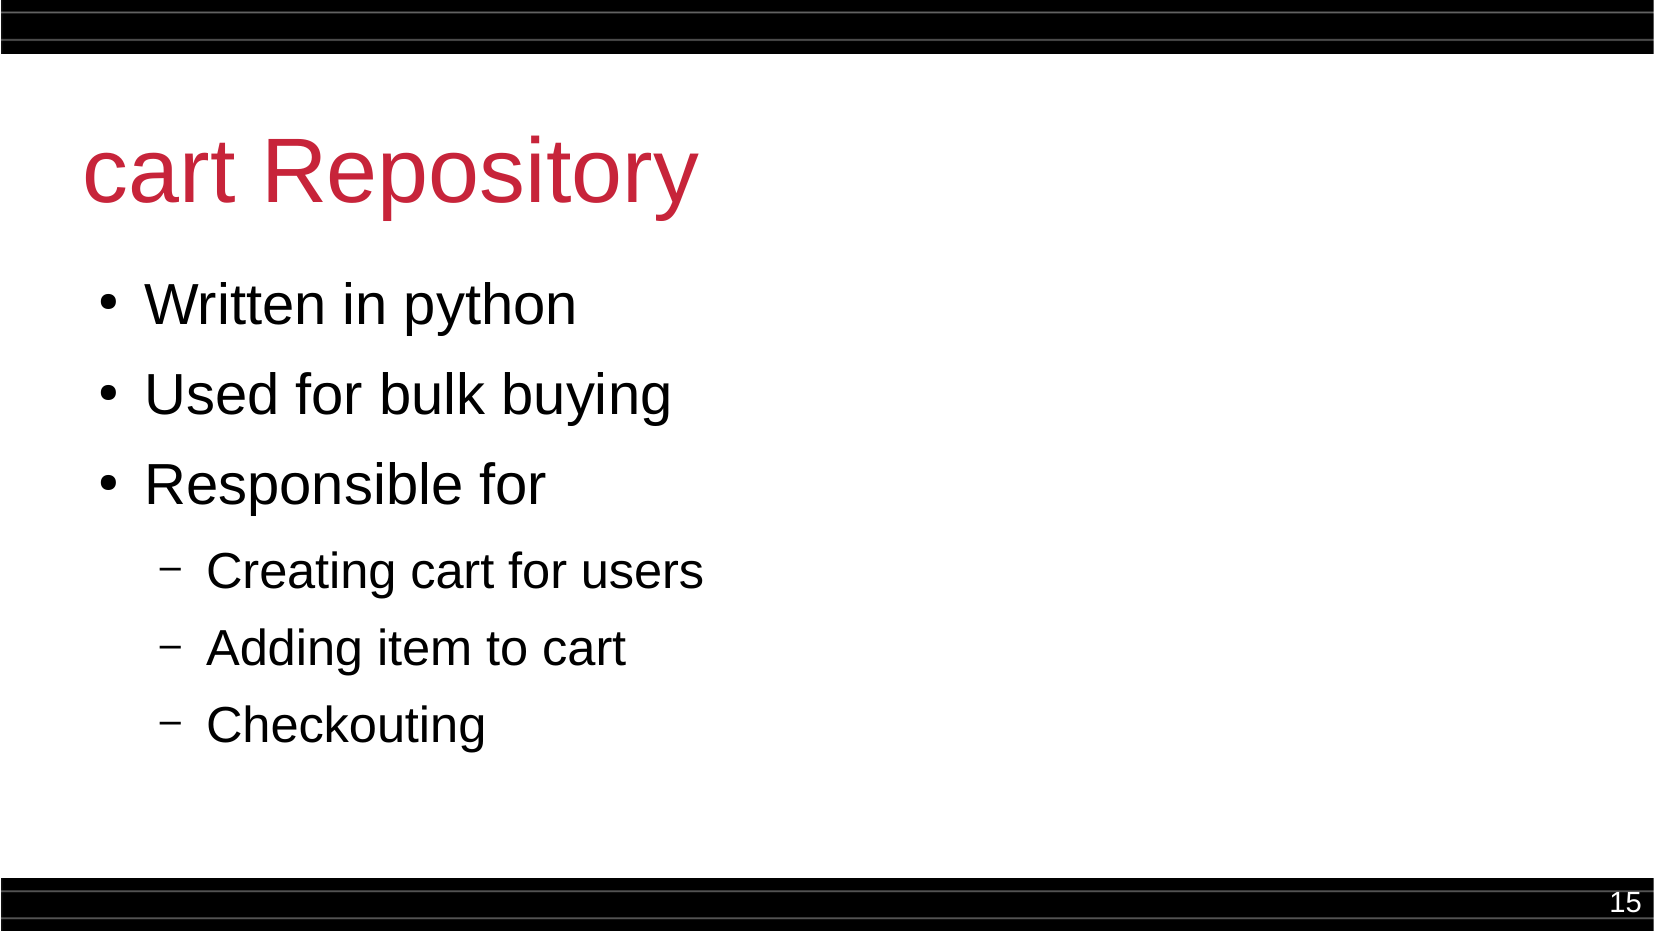

# cart Repository
Written in python
Used for bulk buying
Responsible for
Creating cart for users
Adding item to cart
Checkouting